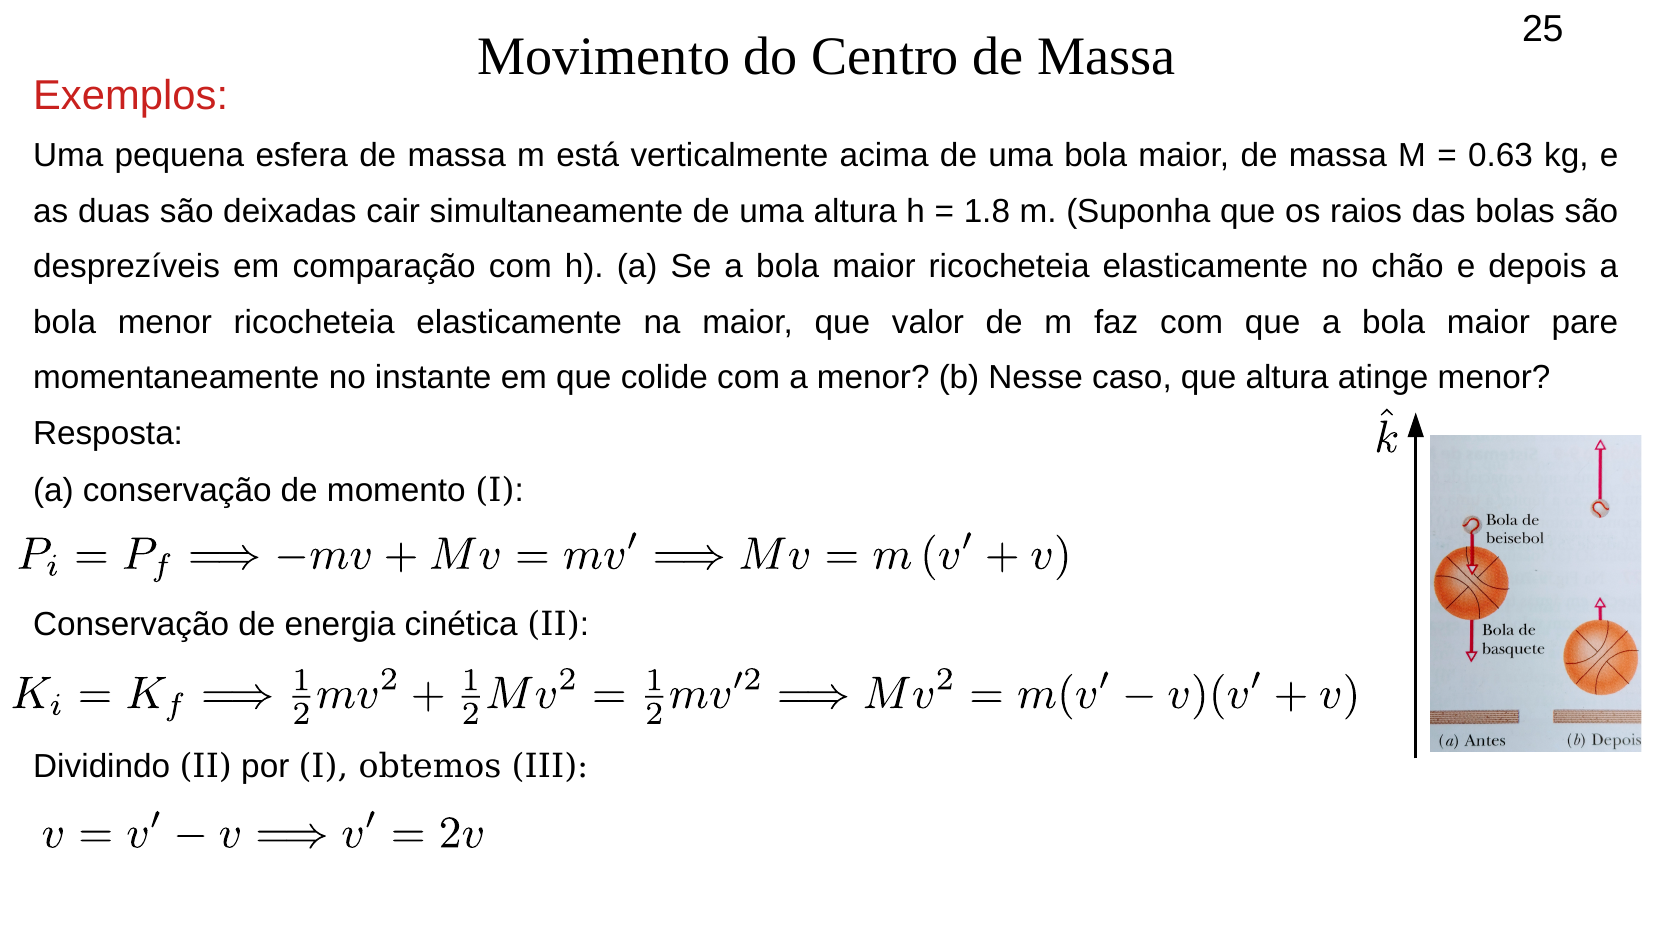

Movimento do Centro de Massa
Exemplos:
Uma pequena esfera de massa m está verticalmente acima de uma bola maior, de massa M = 0.63 kg, e as duas são deixadas cair simultaneamente de uma altura h = 1.8 m. (Suponha que os raios das bolas são desprezíveis em comparação com h). (a) Se a bola maior ricocheteia elasticamente no chão e depois a bola menor ricocheteia elasticamente na maior, que valor de m faz com que a bola maior pare momentaneamente no instante em que colide com a menor? (b) Nesse caso, que altura atinge menor?
Resposta:
(a) conservação de momento (I):
Conservação de energia cinética (II):
Dividindo (II) por (I), obtemos (III):